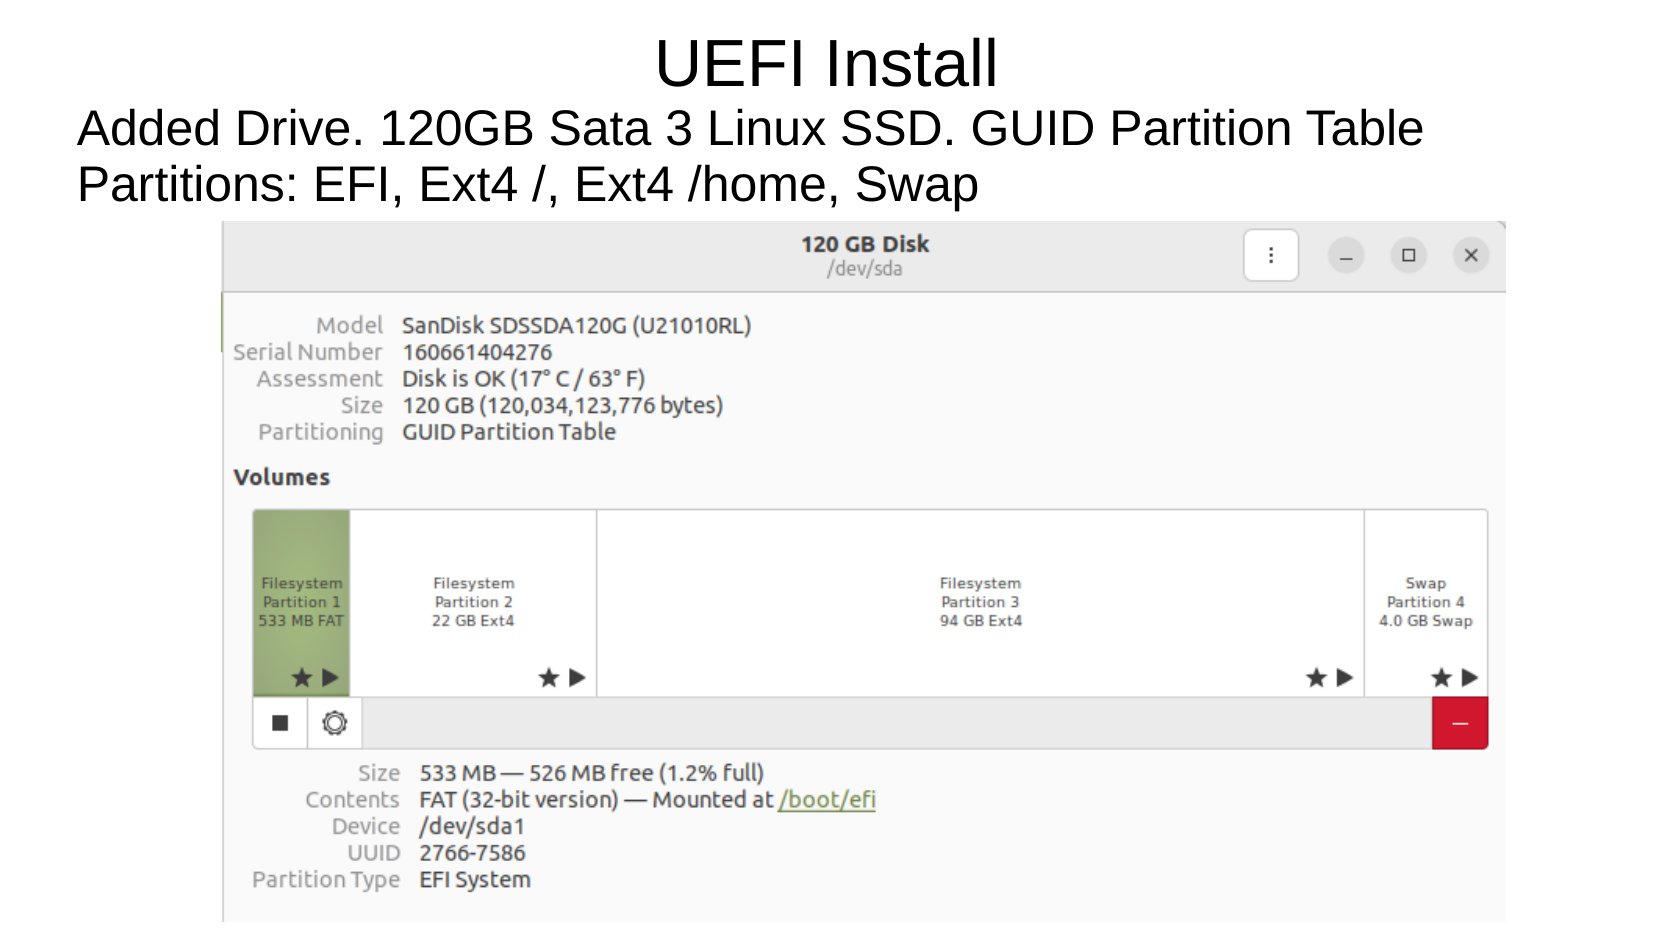

# UEFI Install
Added Drive. 120GB Sata 3 Linux SSD. GUID Partition Table
Partitions: EFI, Ext4 /, Ext4 /home, Swap